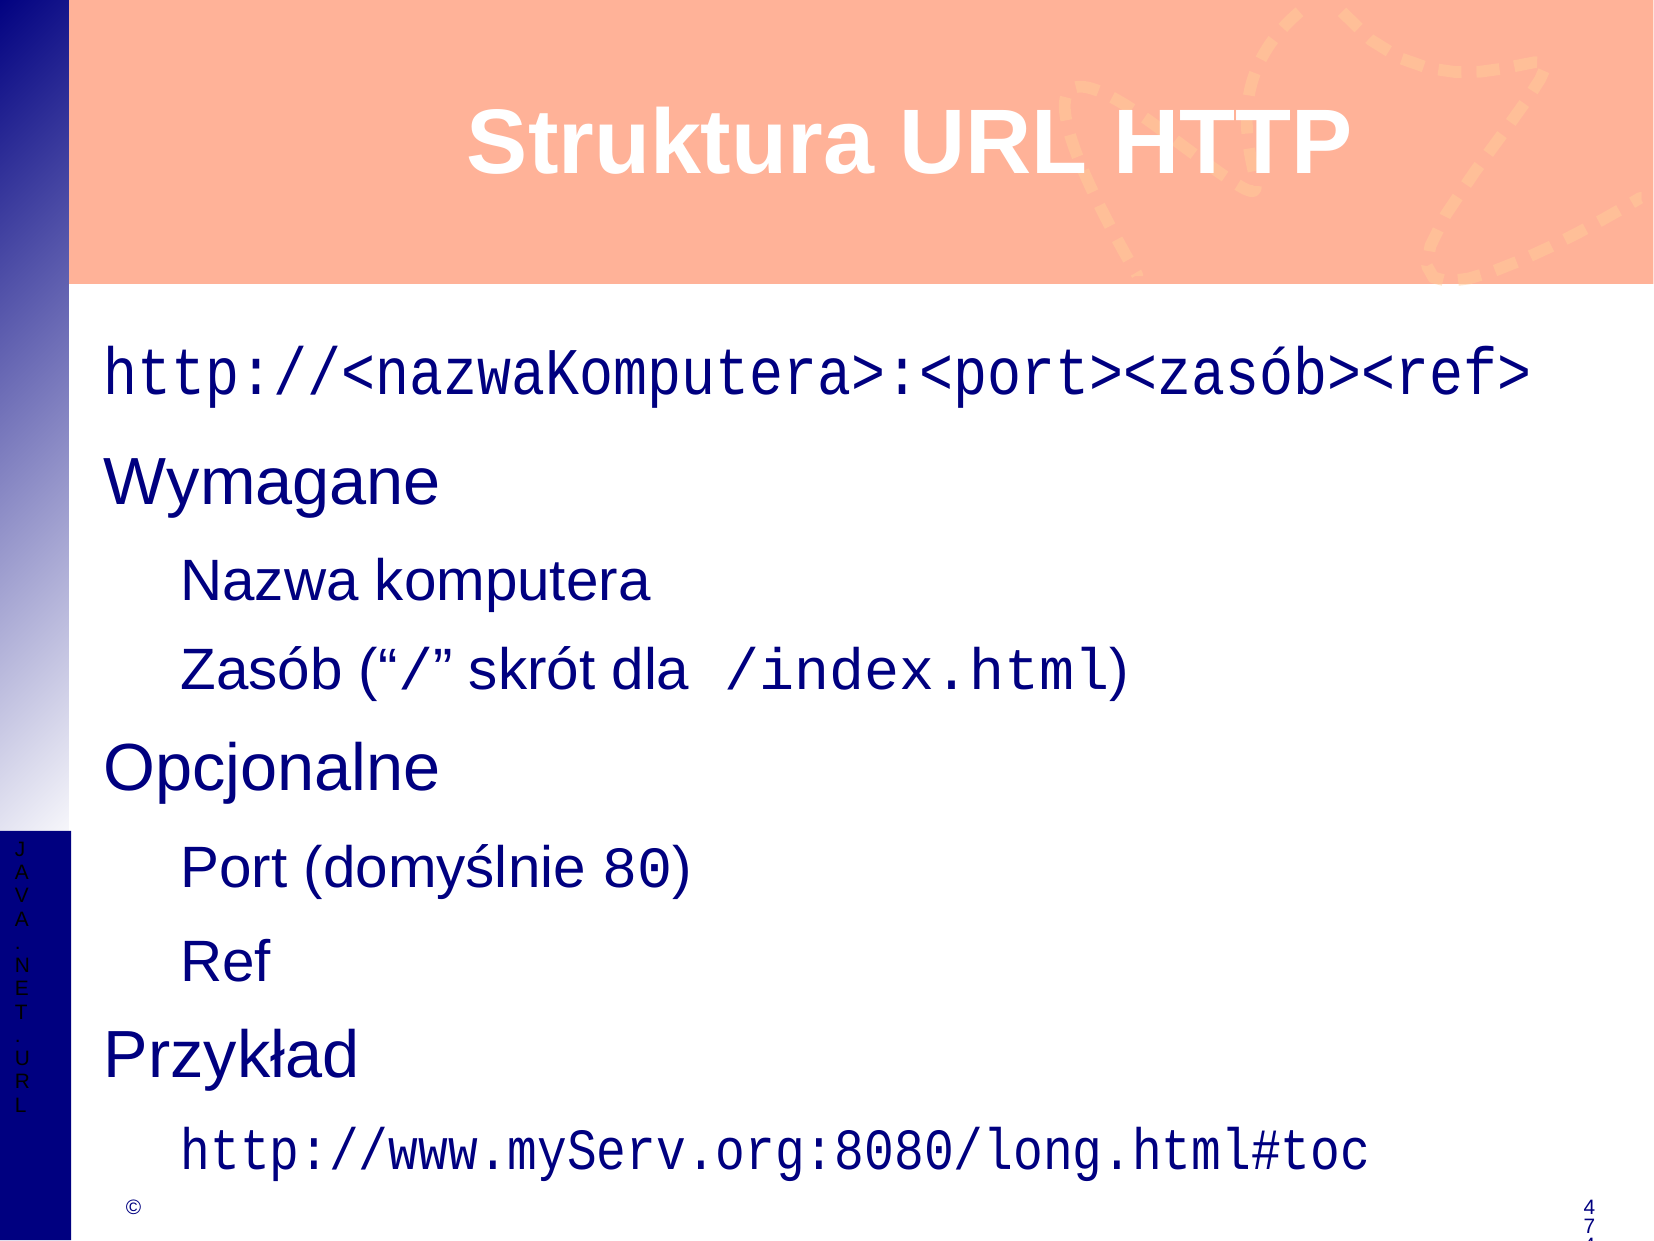

Struktura URL HTTP
# http://<nazwaKomputera>:<port><zasób><ref>
Wymagane
Nazwa komputera
Zasób (“/” skrót dla /index.html)
Opcjonalne
Port (domyślnie 80)
Ref
Przykład
http://www.myServ.org:8080/long.html#toc
J
A
V
A
.
N
E
T
.
U
R
L